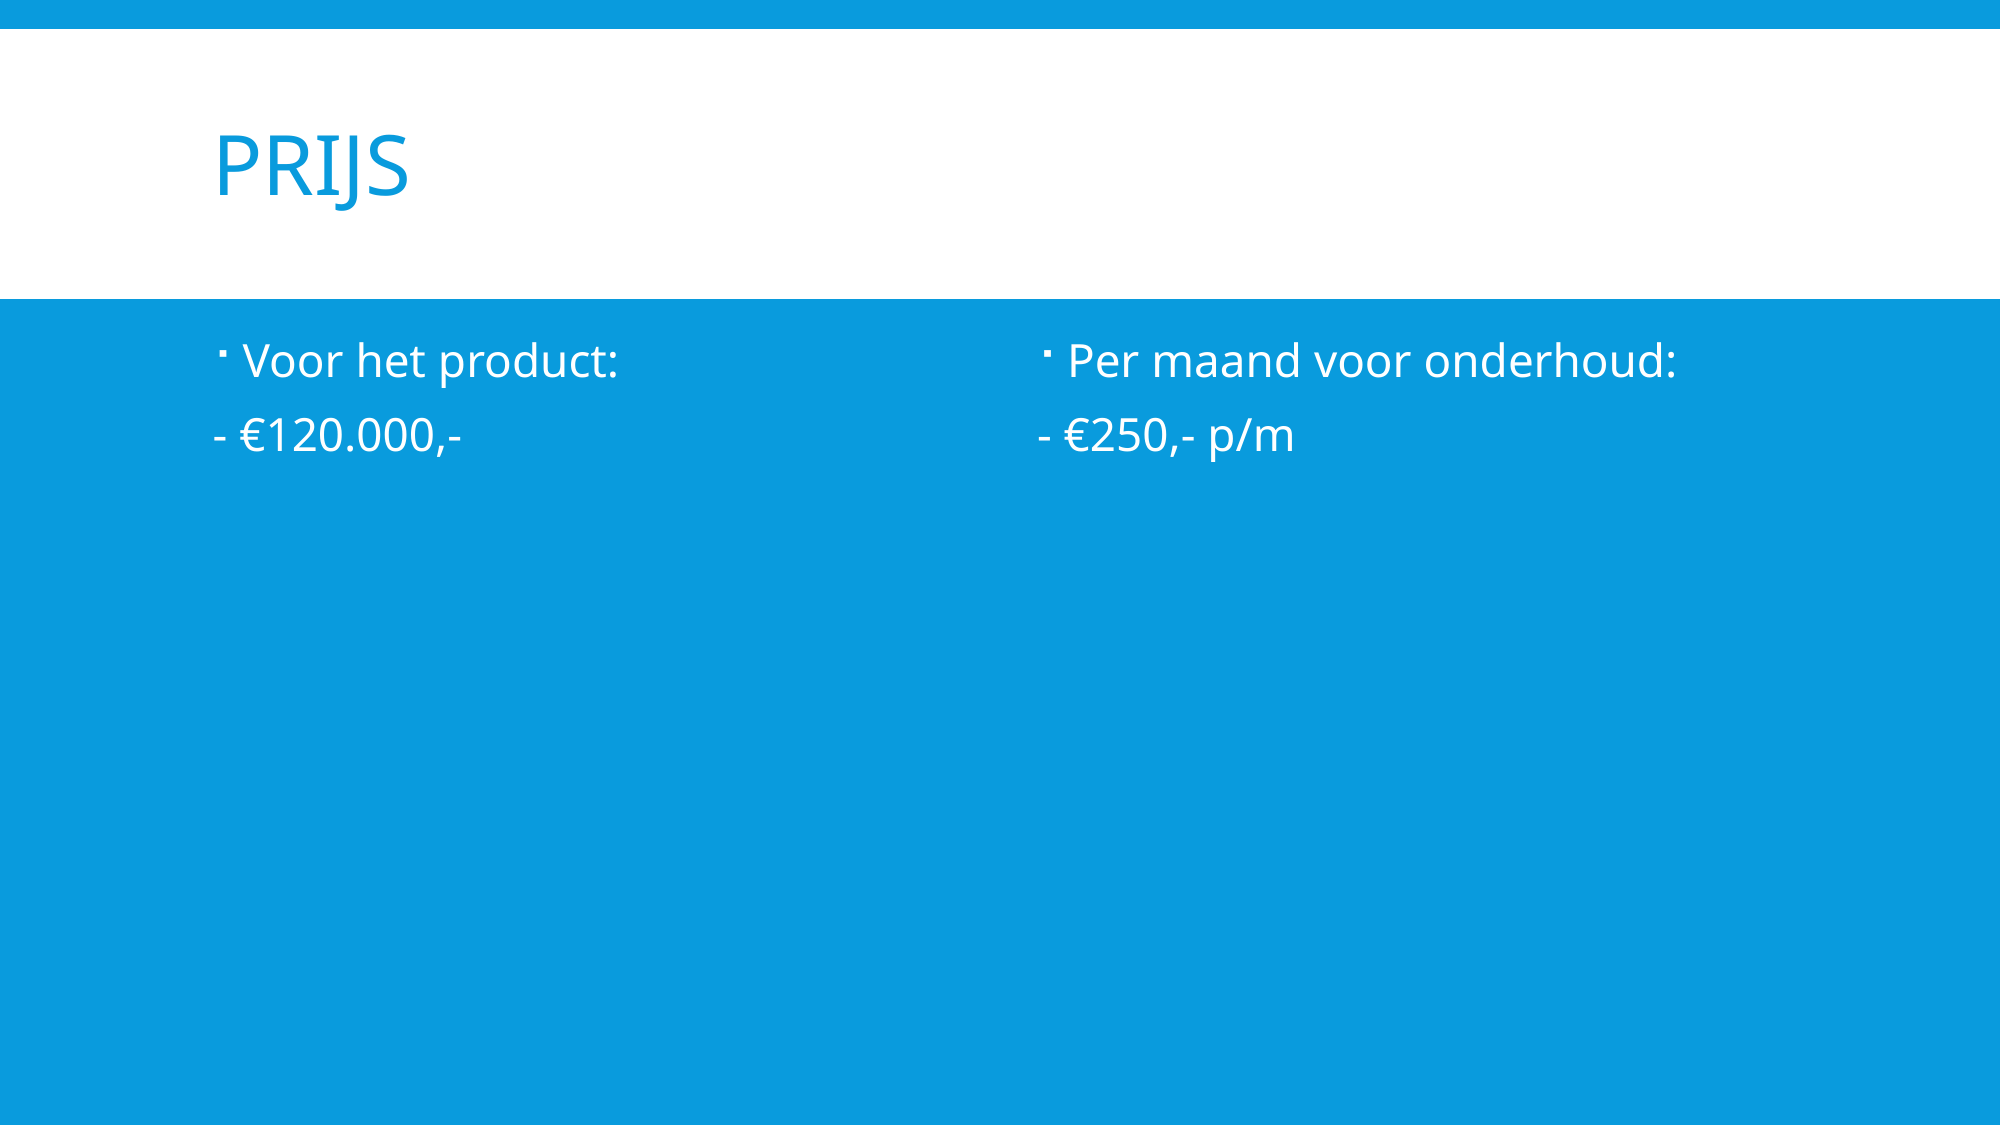

# Prijs
Voor het product:
- €120.000,-
Per maand voor onderhoud:
- €250,- p/m